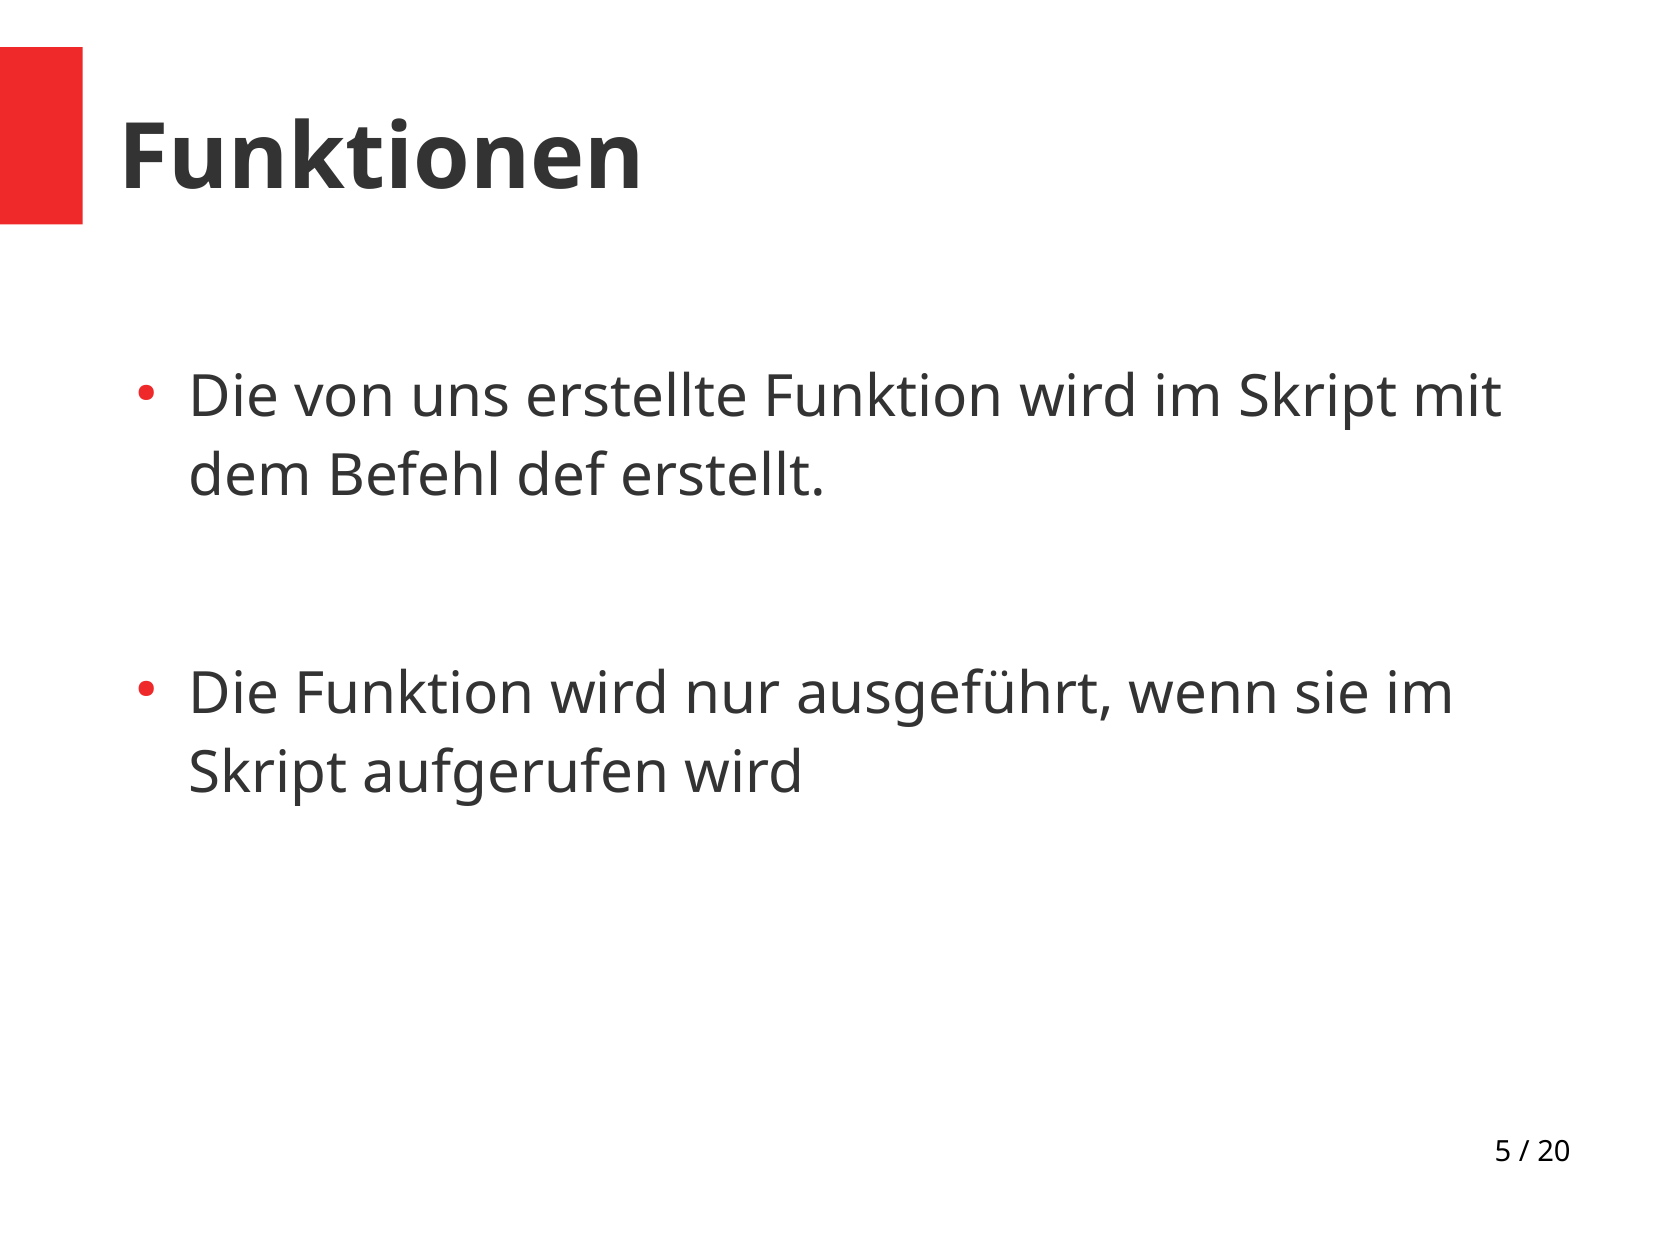

# Funktionen
Die von uns erstellte Funktion wird im Skript mit dem Befehl def erstellt.
Die Funktion wird nur ausgeführt, wenn sie im Skript aufgerufen wird
5